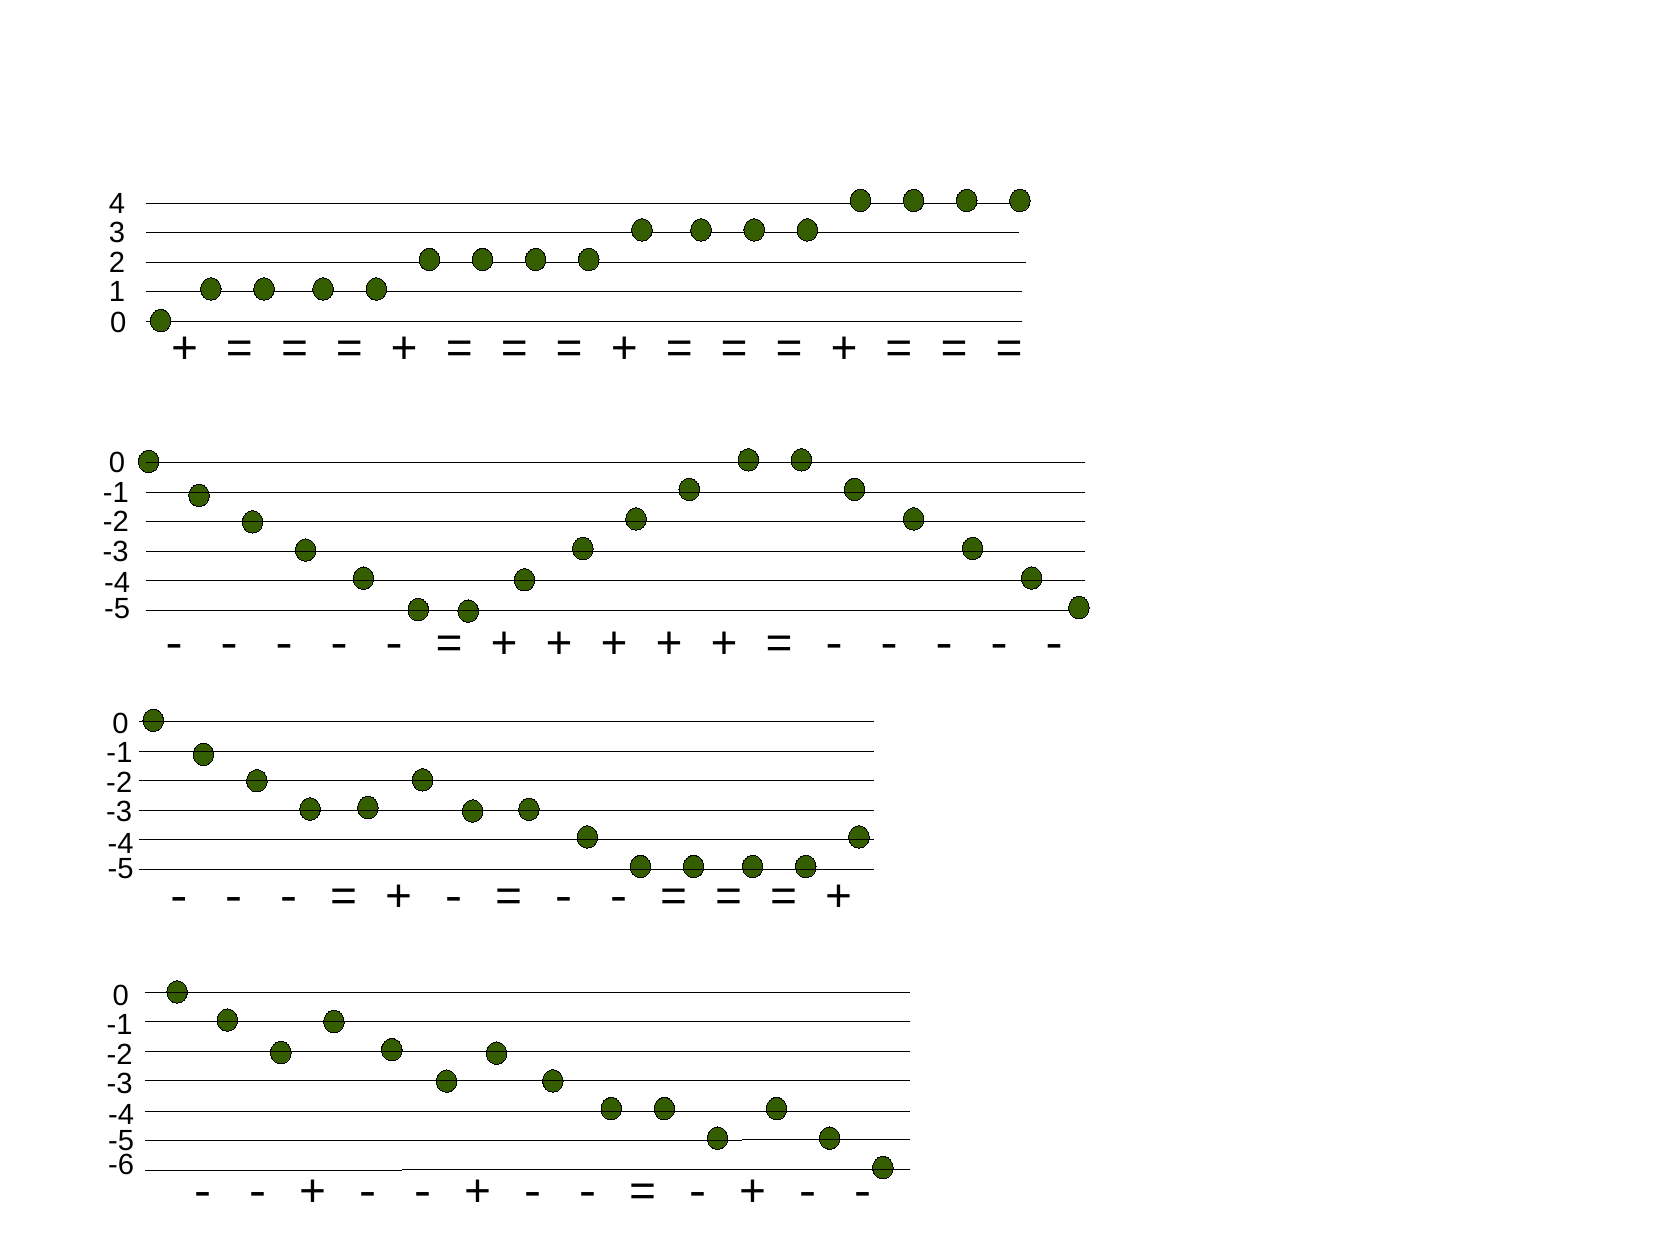

4
3
2
1
0
+ = = = + = = = + = = = + = = =
0
-1
-2
-3
-4
-5
- - - - - = + + + + + = - - - - -
0
-1
-2
-3
-4
-5
- - - = + - = - - = = = +
0
-1
-2
-3
-4
-5
-6
- - + - - + - - = - + - -